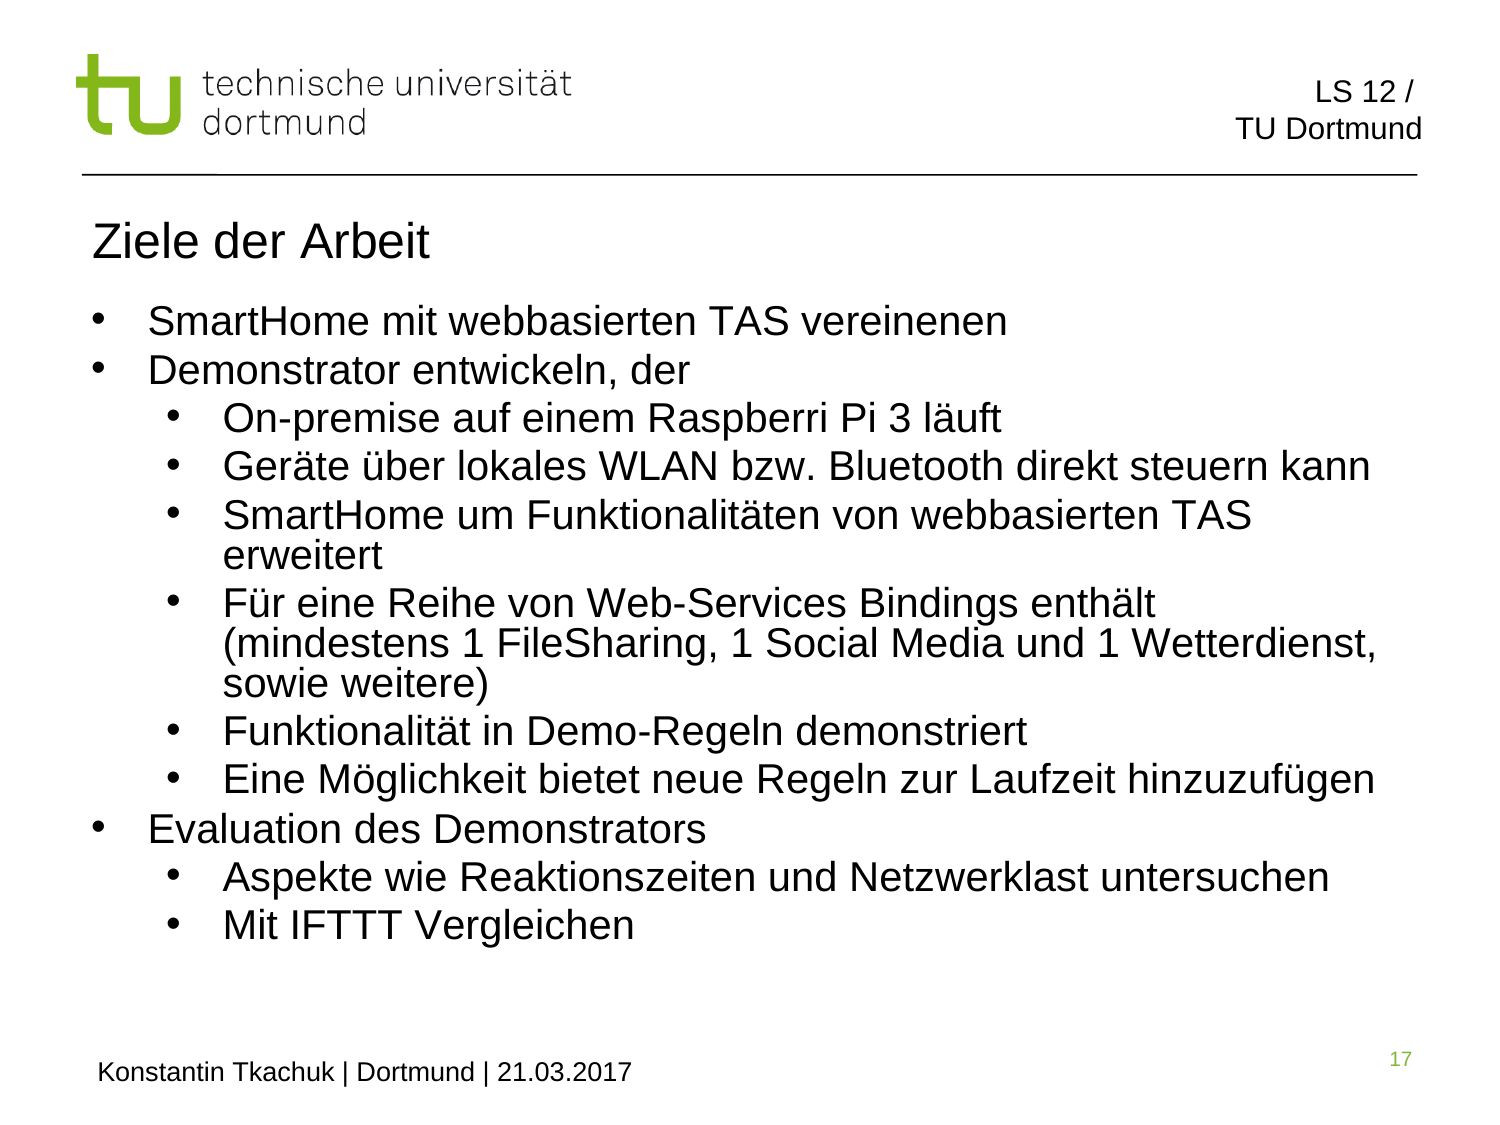

# Ziele der Arbeit
SmartHome mit webbasierten TAS vereinenen
Demonstrator entwickeln, der
On-premise auf einem Raspberri Pi 3 läuft
Geräte über lokales WLAN bzw. Bluetooth direkt steuern kann
SmartHome um Funktionalitäten von webbasierten TAS erweitert
Für eine Reihe von Web-Services Bindings enthält (mindestens 1 FileSharing, 1 Social Media und 1 Wetterdienst, sowie weitere)
Funktionalität in Demo-Regeln demonstriert
Eine Möglichkeit bietet neue Regeln zur Laufzeit hinzuzufügen
Evaluation des Demonstrators
Aspekte wie Reaktionszeiten und Netzwerklast untersuchen
Mit IFTTT Vergleichen
Konstantin Tkachuk | Dortmund | 21.03.2017